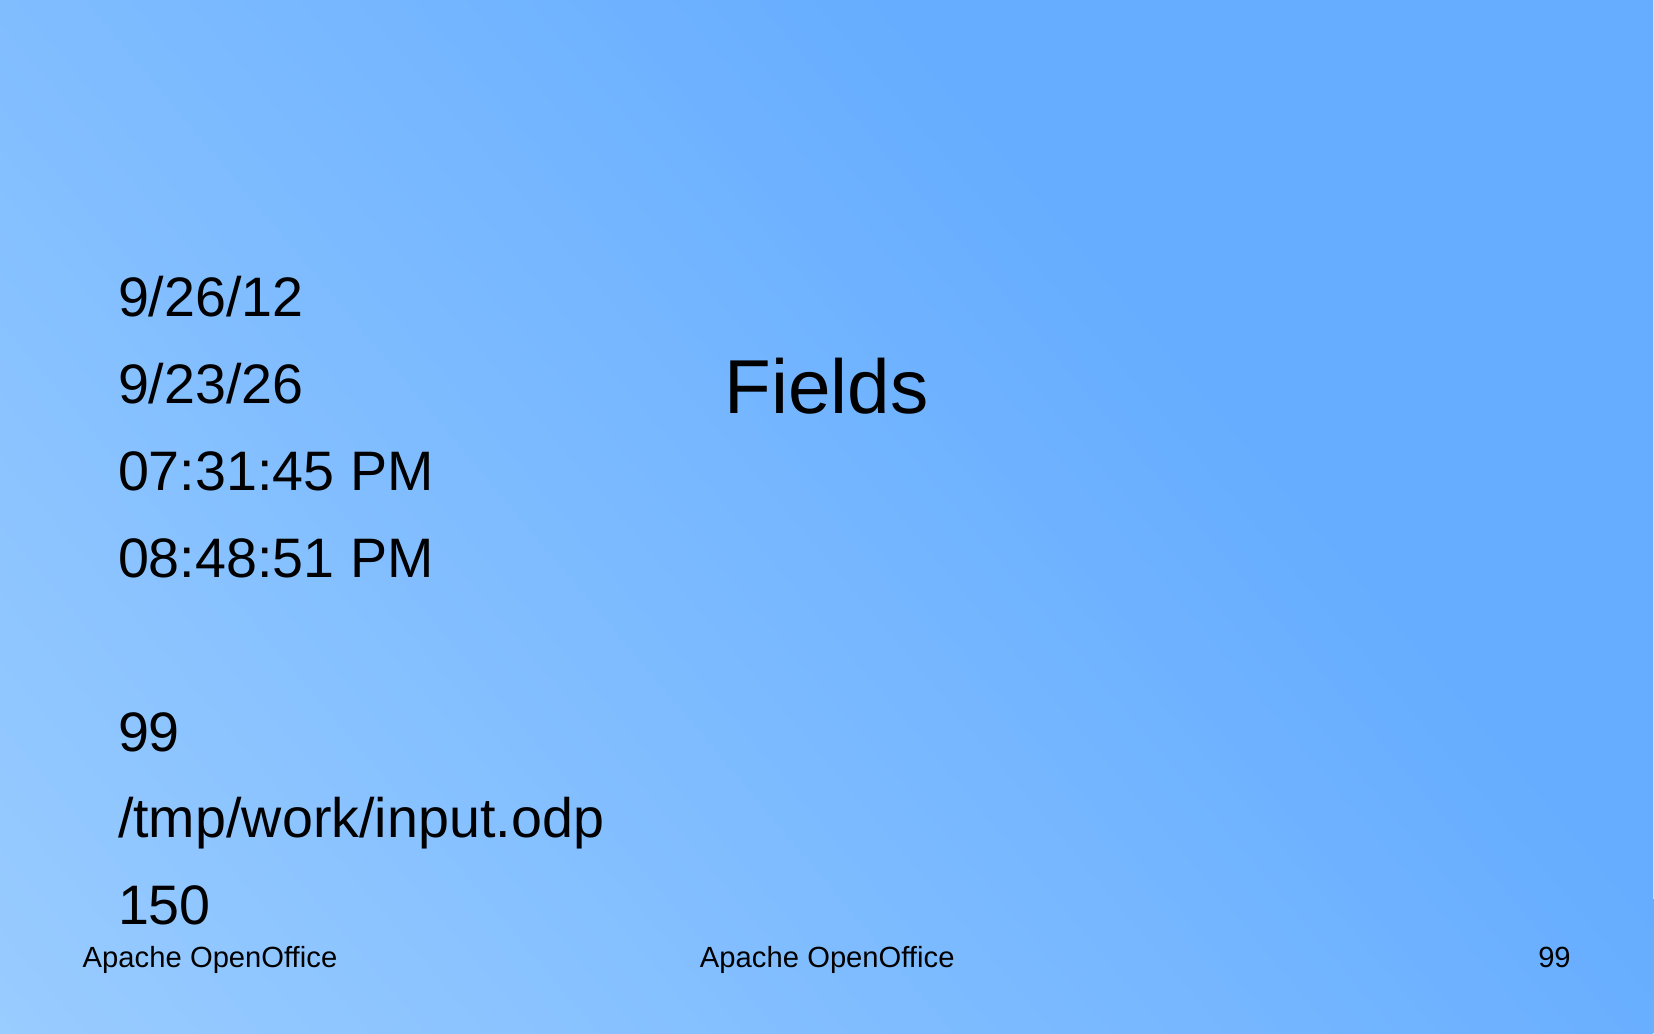

9/26/12
07:31:45 PM
01:45:36 AM
/tmp/work/input.odp
150
# Fields
Apache OpenOffice
Apache OpenOffice
99